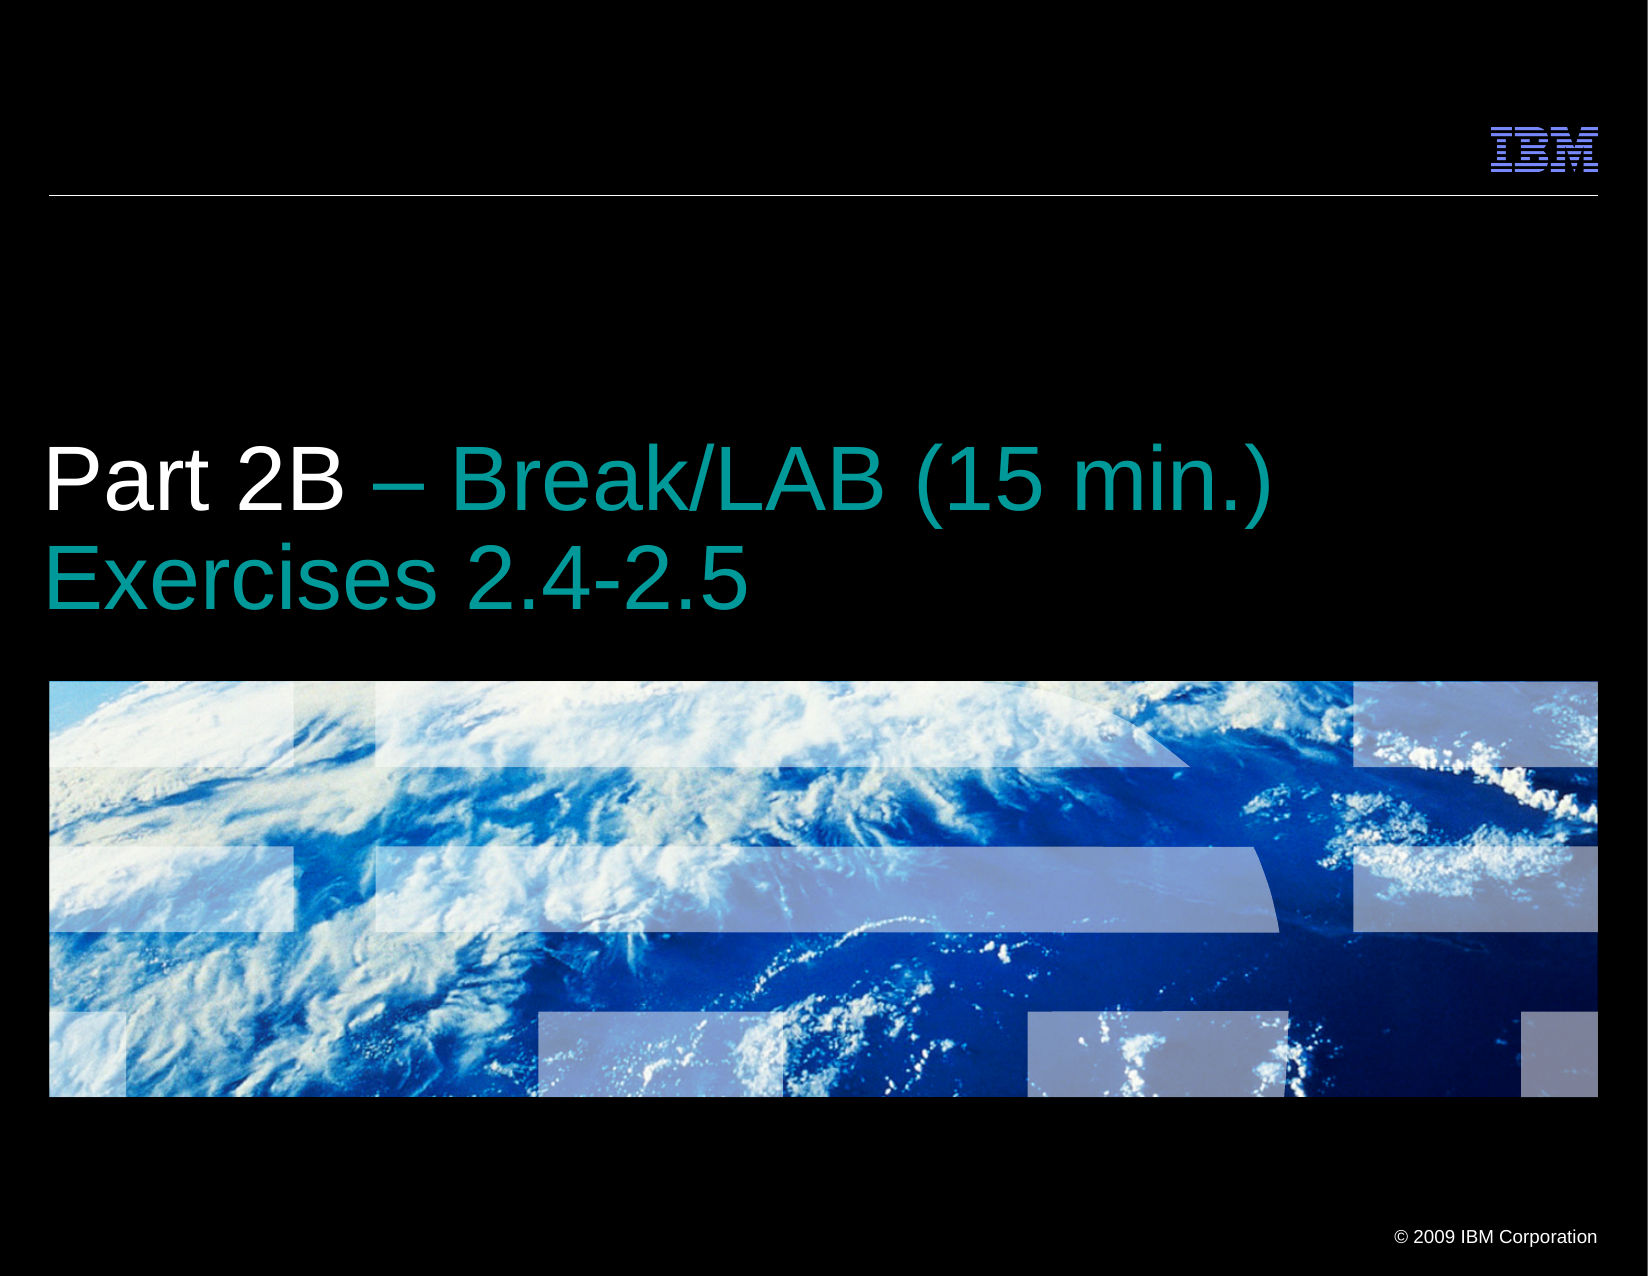

# Part 2B – Break/LAB (15 min.) Exercises 2.4-2.5